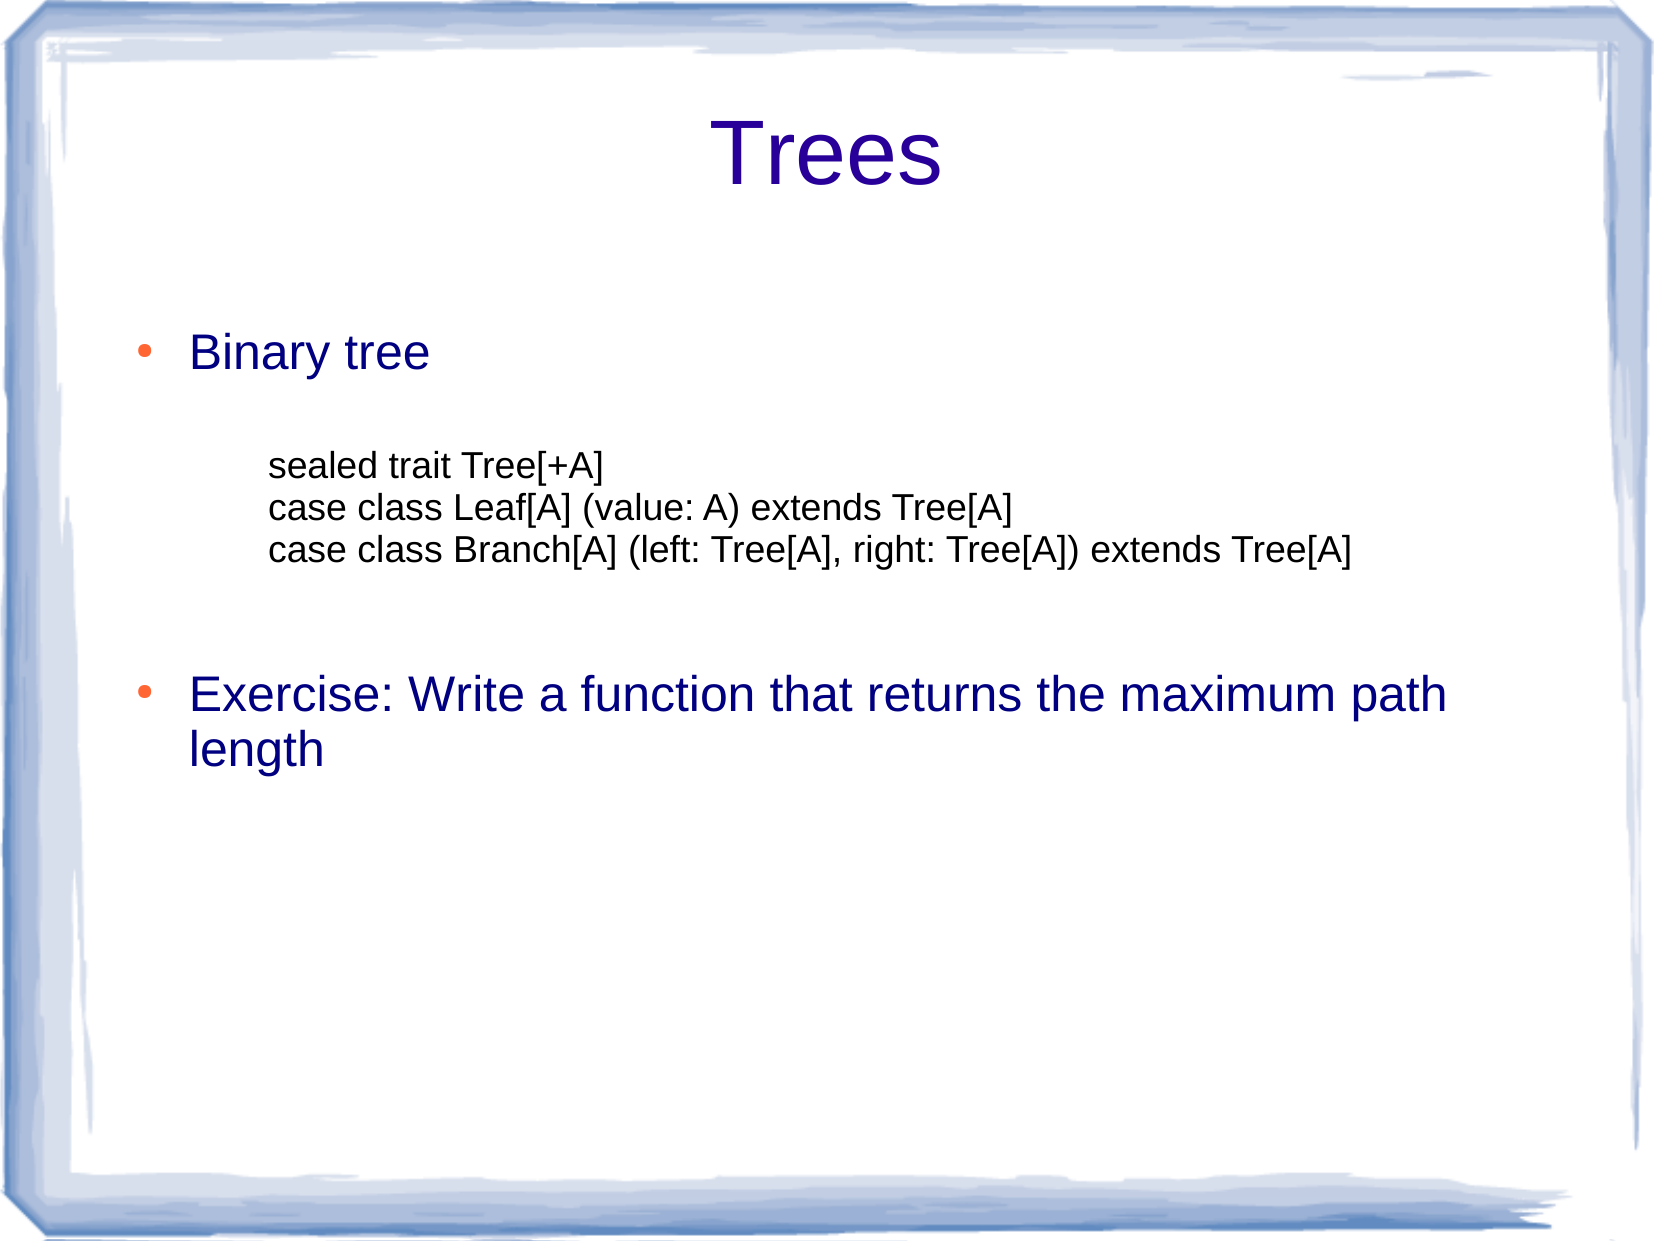

# Trees
Binary tree
Exercise: Write a function that returns the maximum path length
sealed trait Tree[+A]
case class Leaf[A] (value: A) extends Tree[A]
case class Branch[A] (left: Tree[A], right: Tree[A]) extends Tree[A]